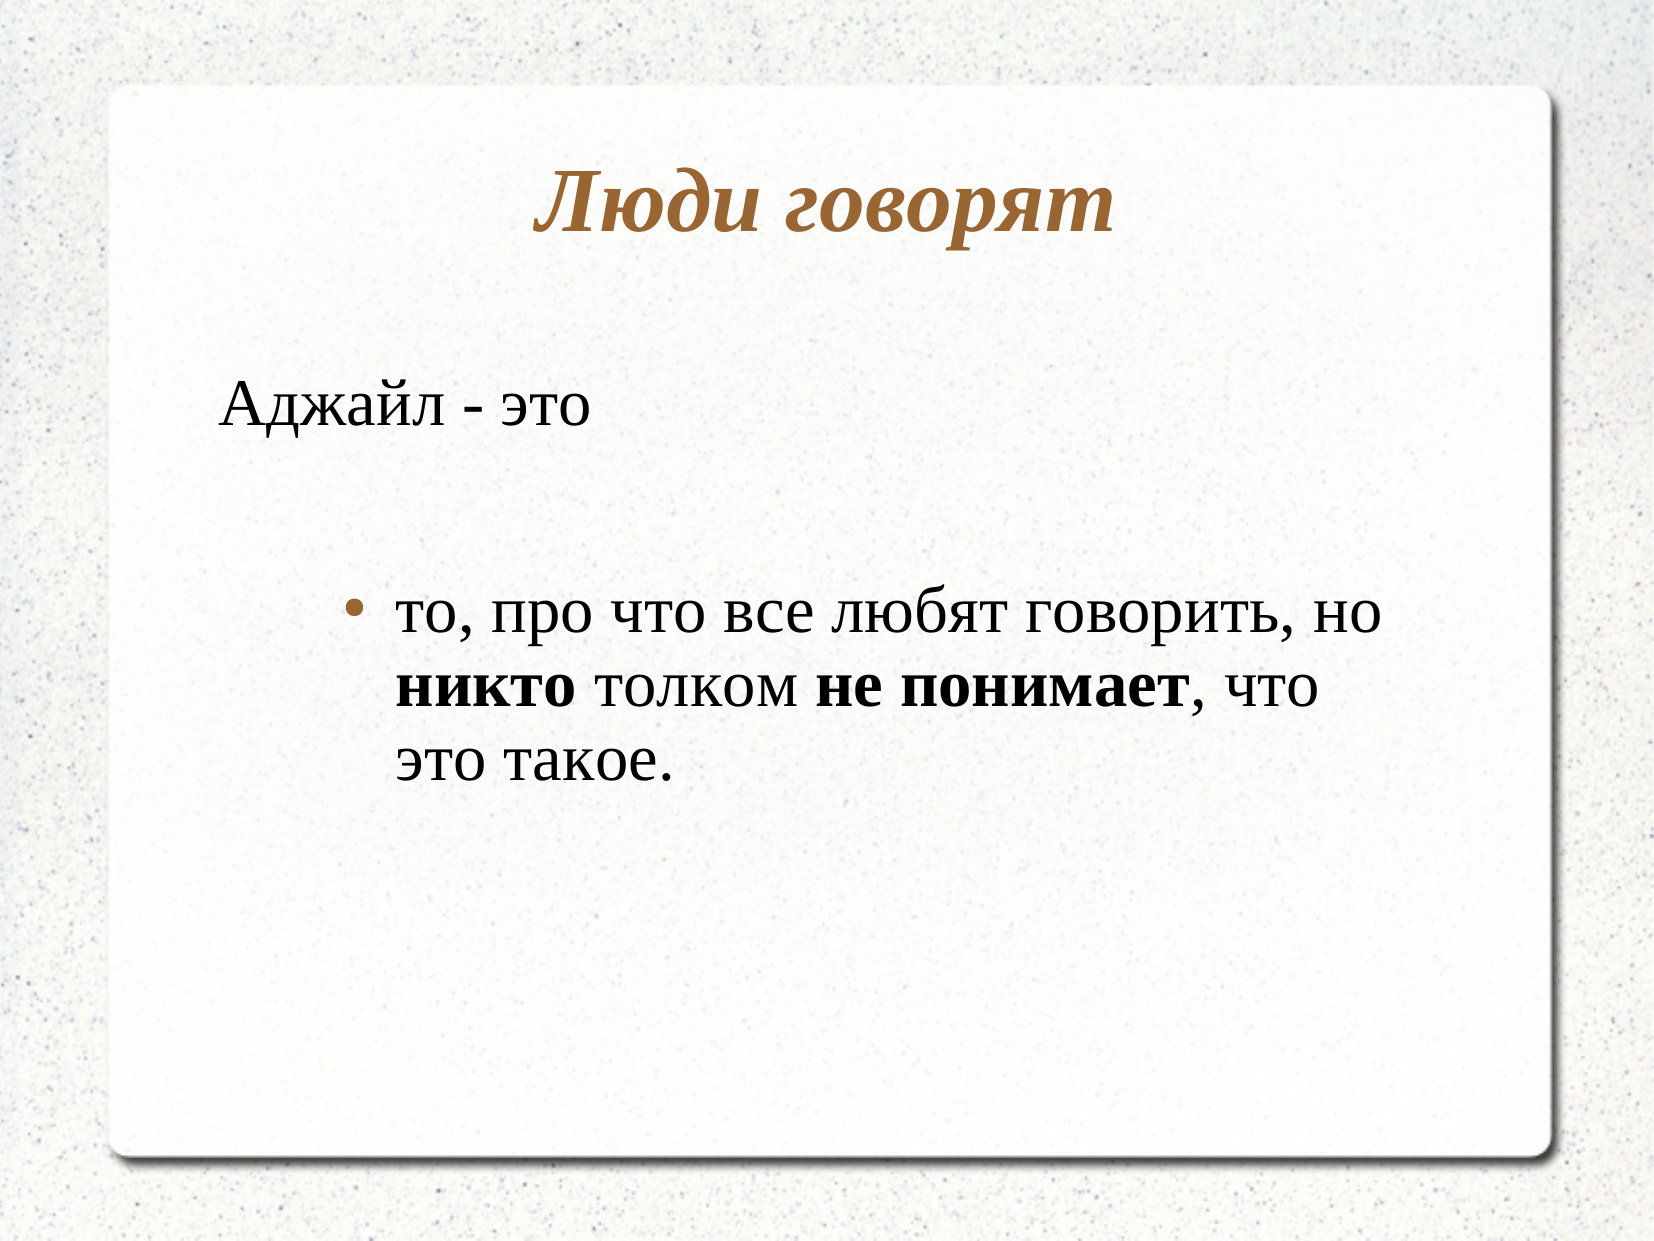

# Люди говорят
Аджайл - это
то, про что все любят говорить, но никто толком не понимает, что это такое.